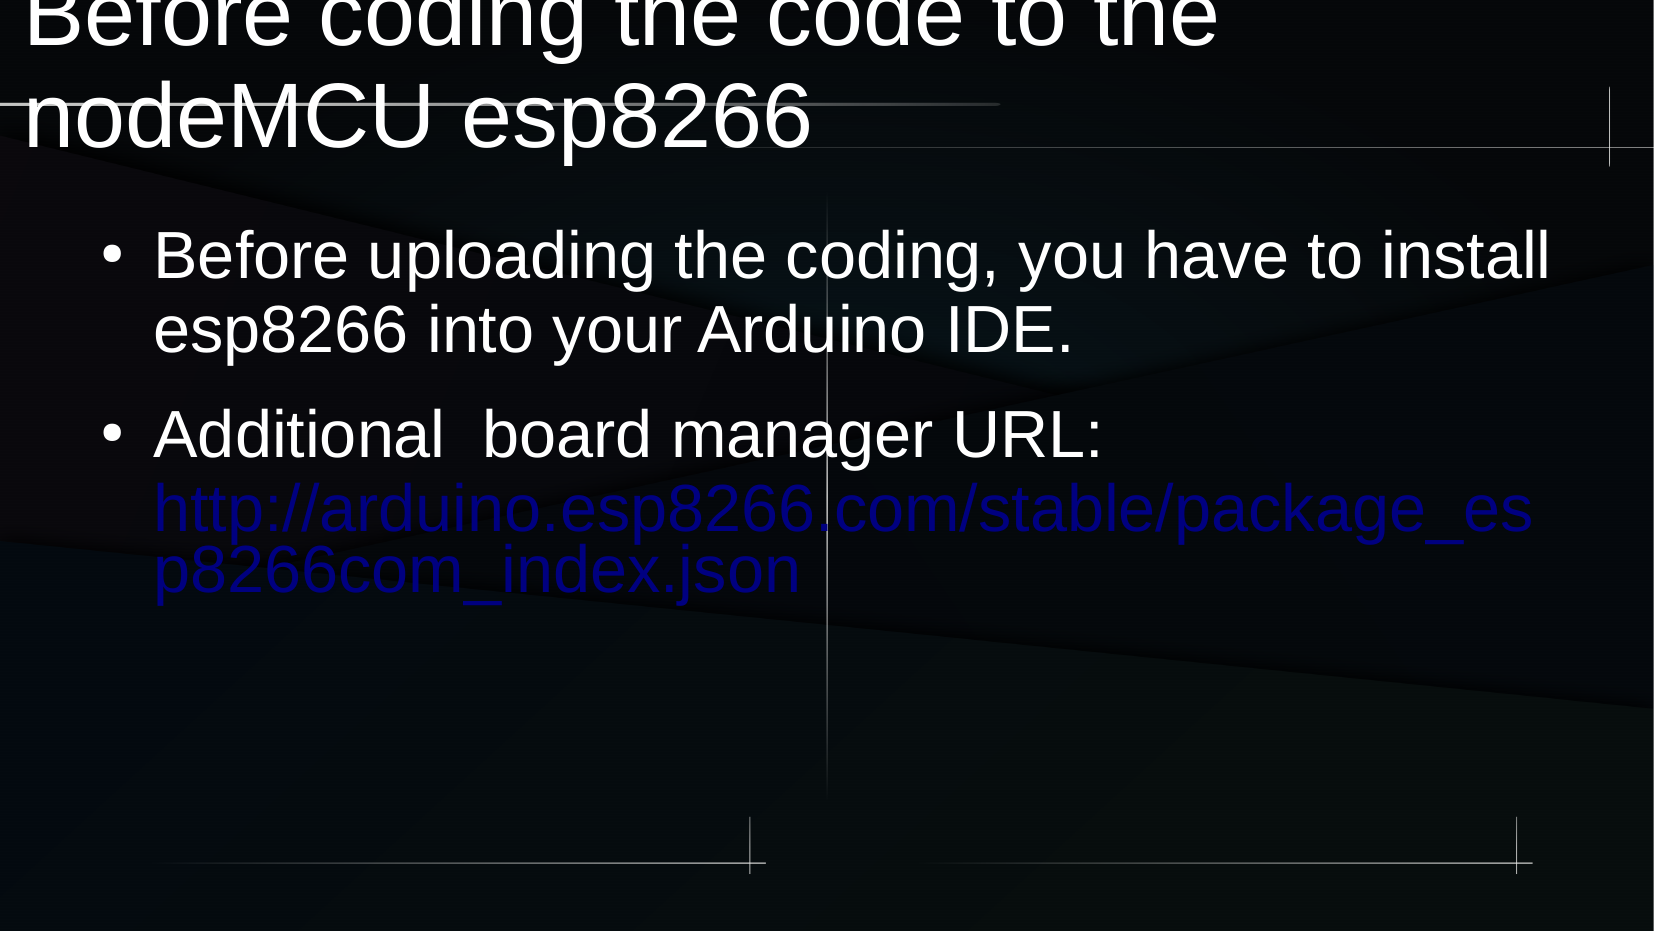

# Before coding the code to the nodeMCU esp8266
Before uploading the coding, you have to install esp8266 into your Arduino IDE.
Additional board manager URL:http://arduino.esp8266.com/stable/package_esp8266com_index.json